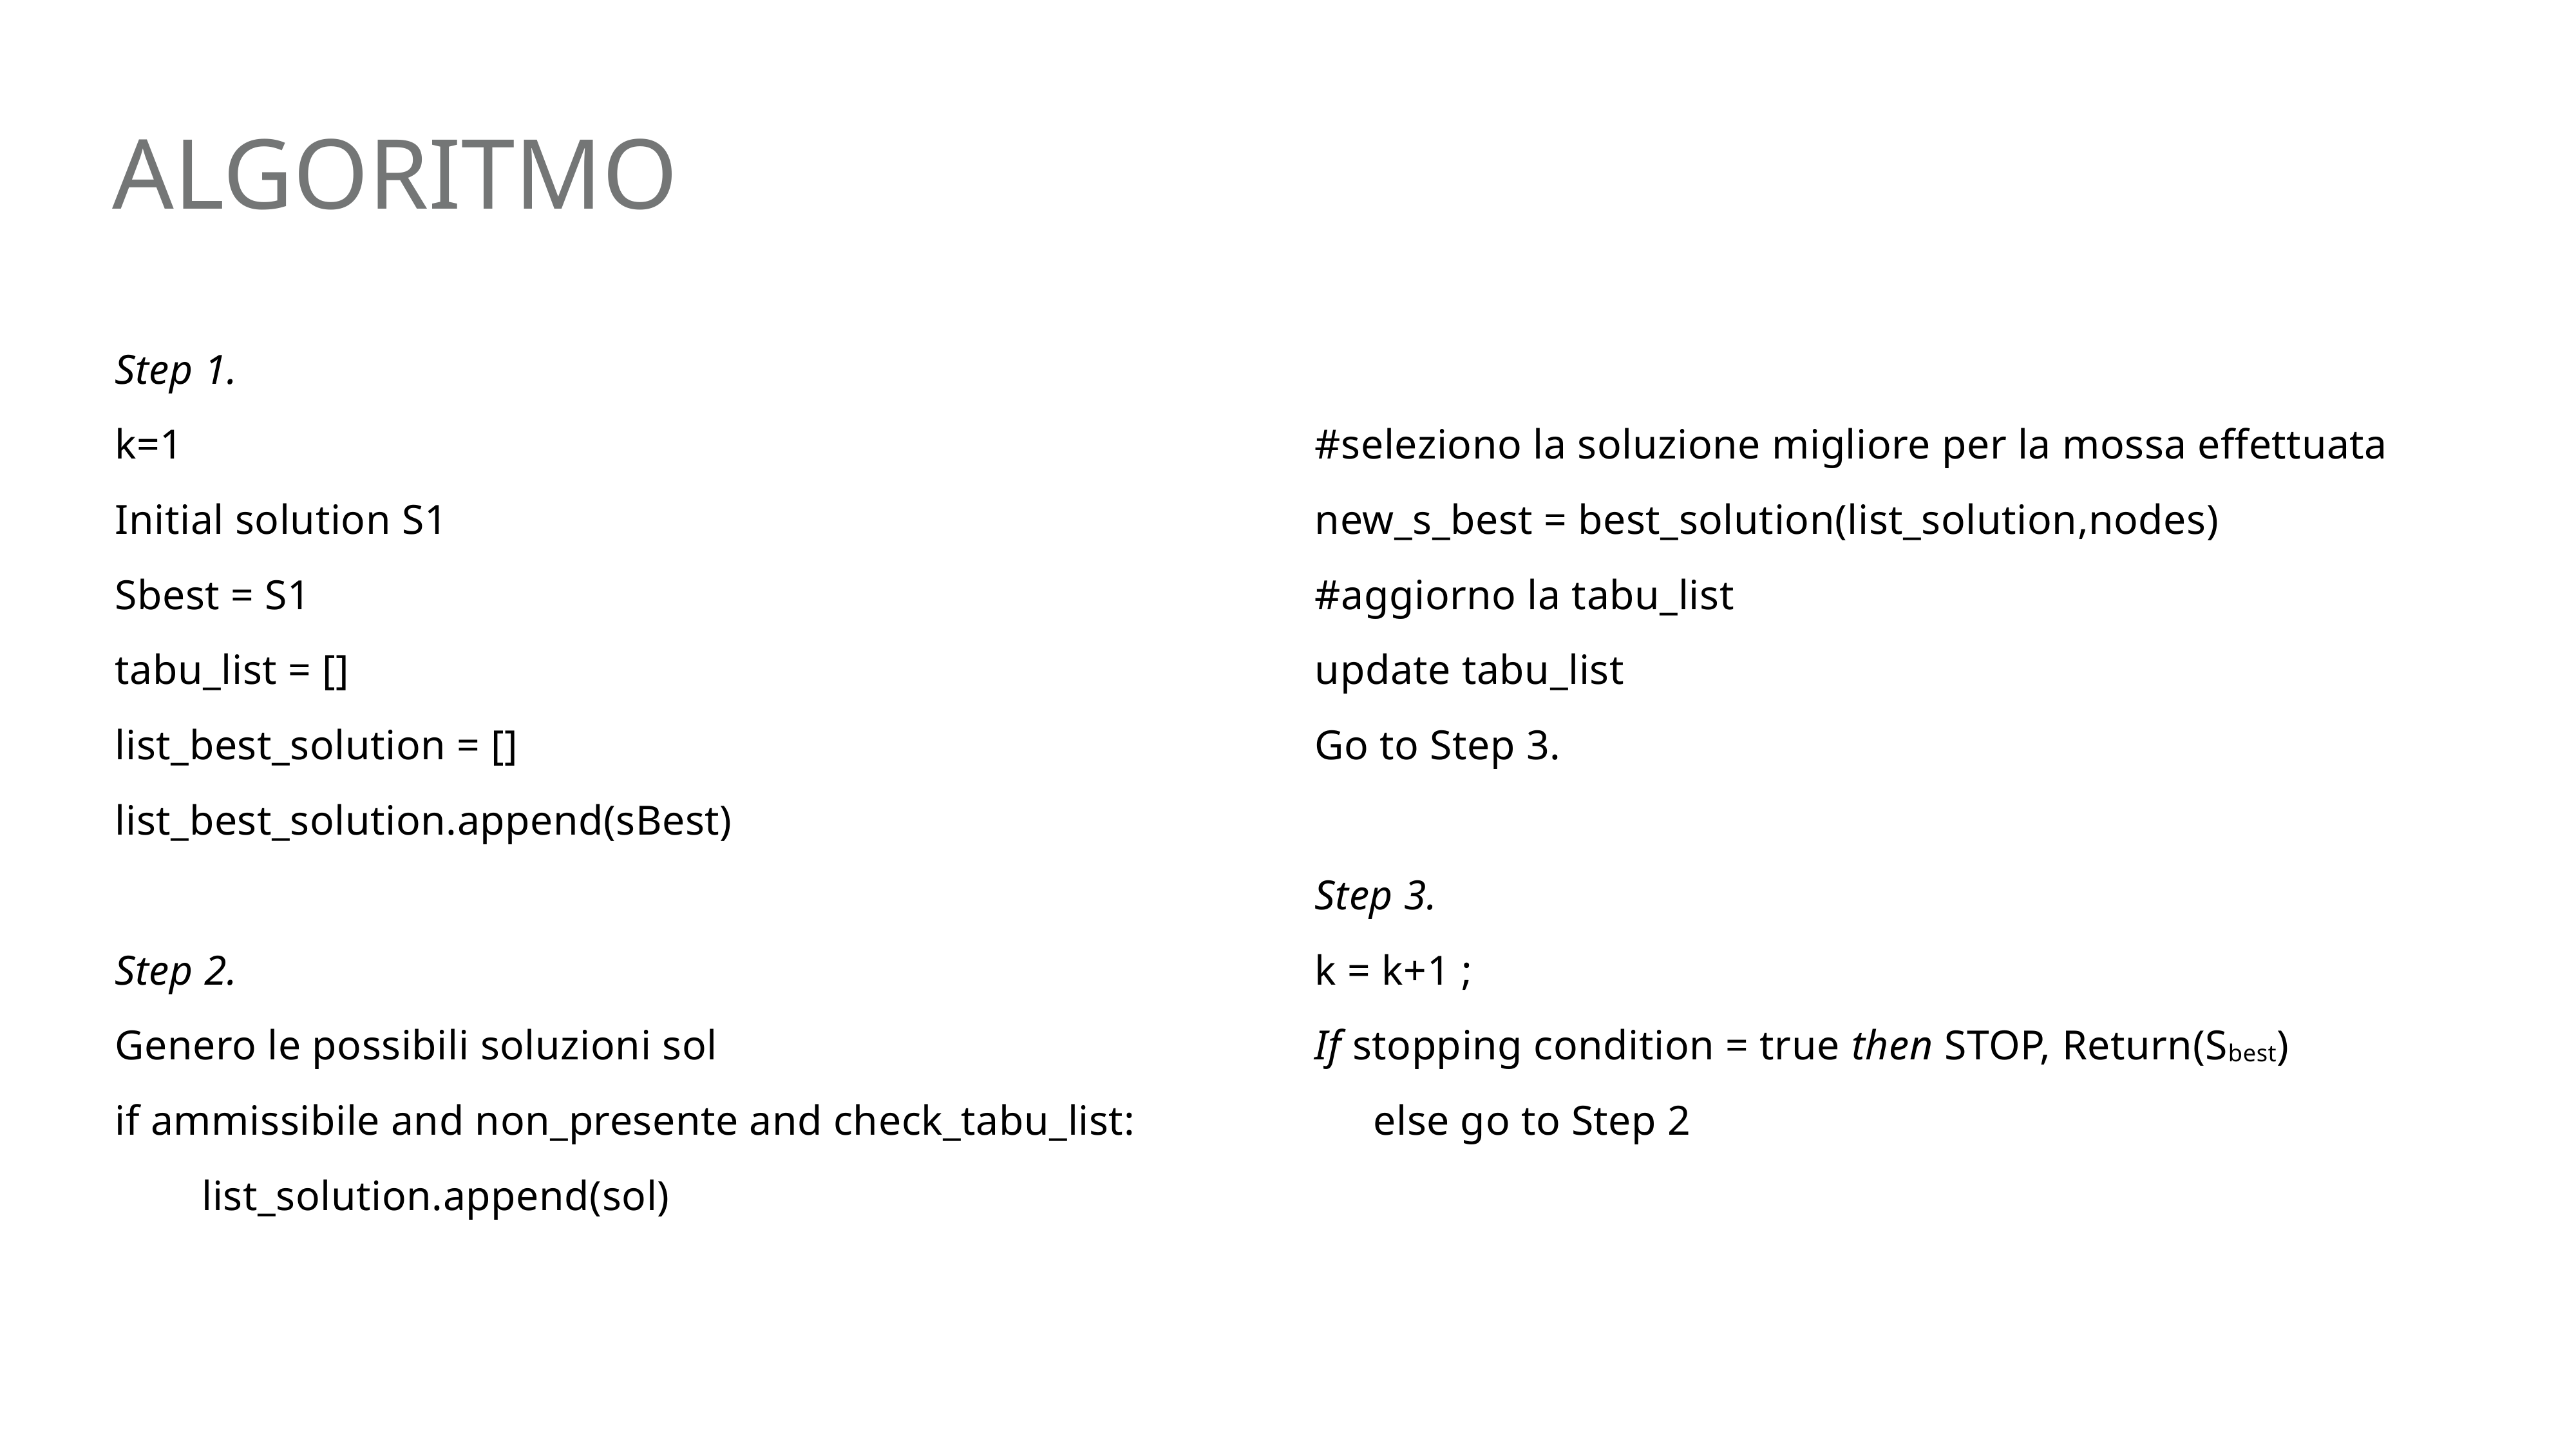

algoritmo
#
Step 1.
k=1
Initial solution S1
Sbest = S1
tabu_list = []
list_best_solution = []
list_best_solution.append(sBest)
Step 2.
Genero le possibili soluzioni sol
if ammissibile and non_presente and check_tabu_list:
 list_solution.append(sol)
#seleziono la soluzione migliore per la mossa effettuata
new_s_best = best_solution(list_solution,nodes)
#aggiorno la tabu_list
update tabu_list
Go to Step 3.
Step 3.
k = k+1 ;
If stopping condition = true then STOP, Return(Sbest)
	 else go to Step 2